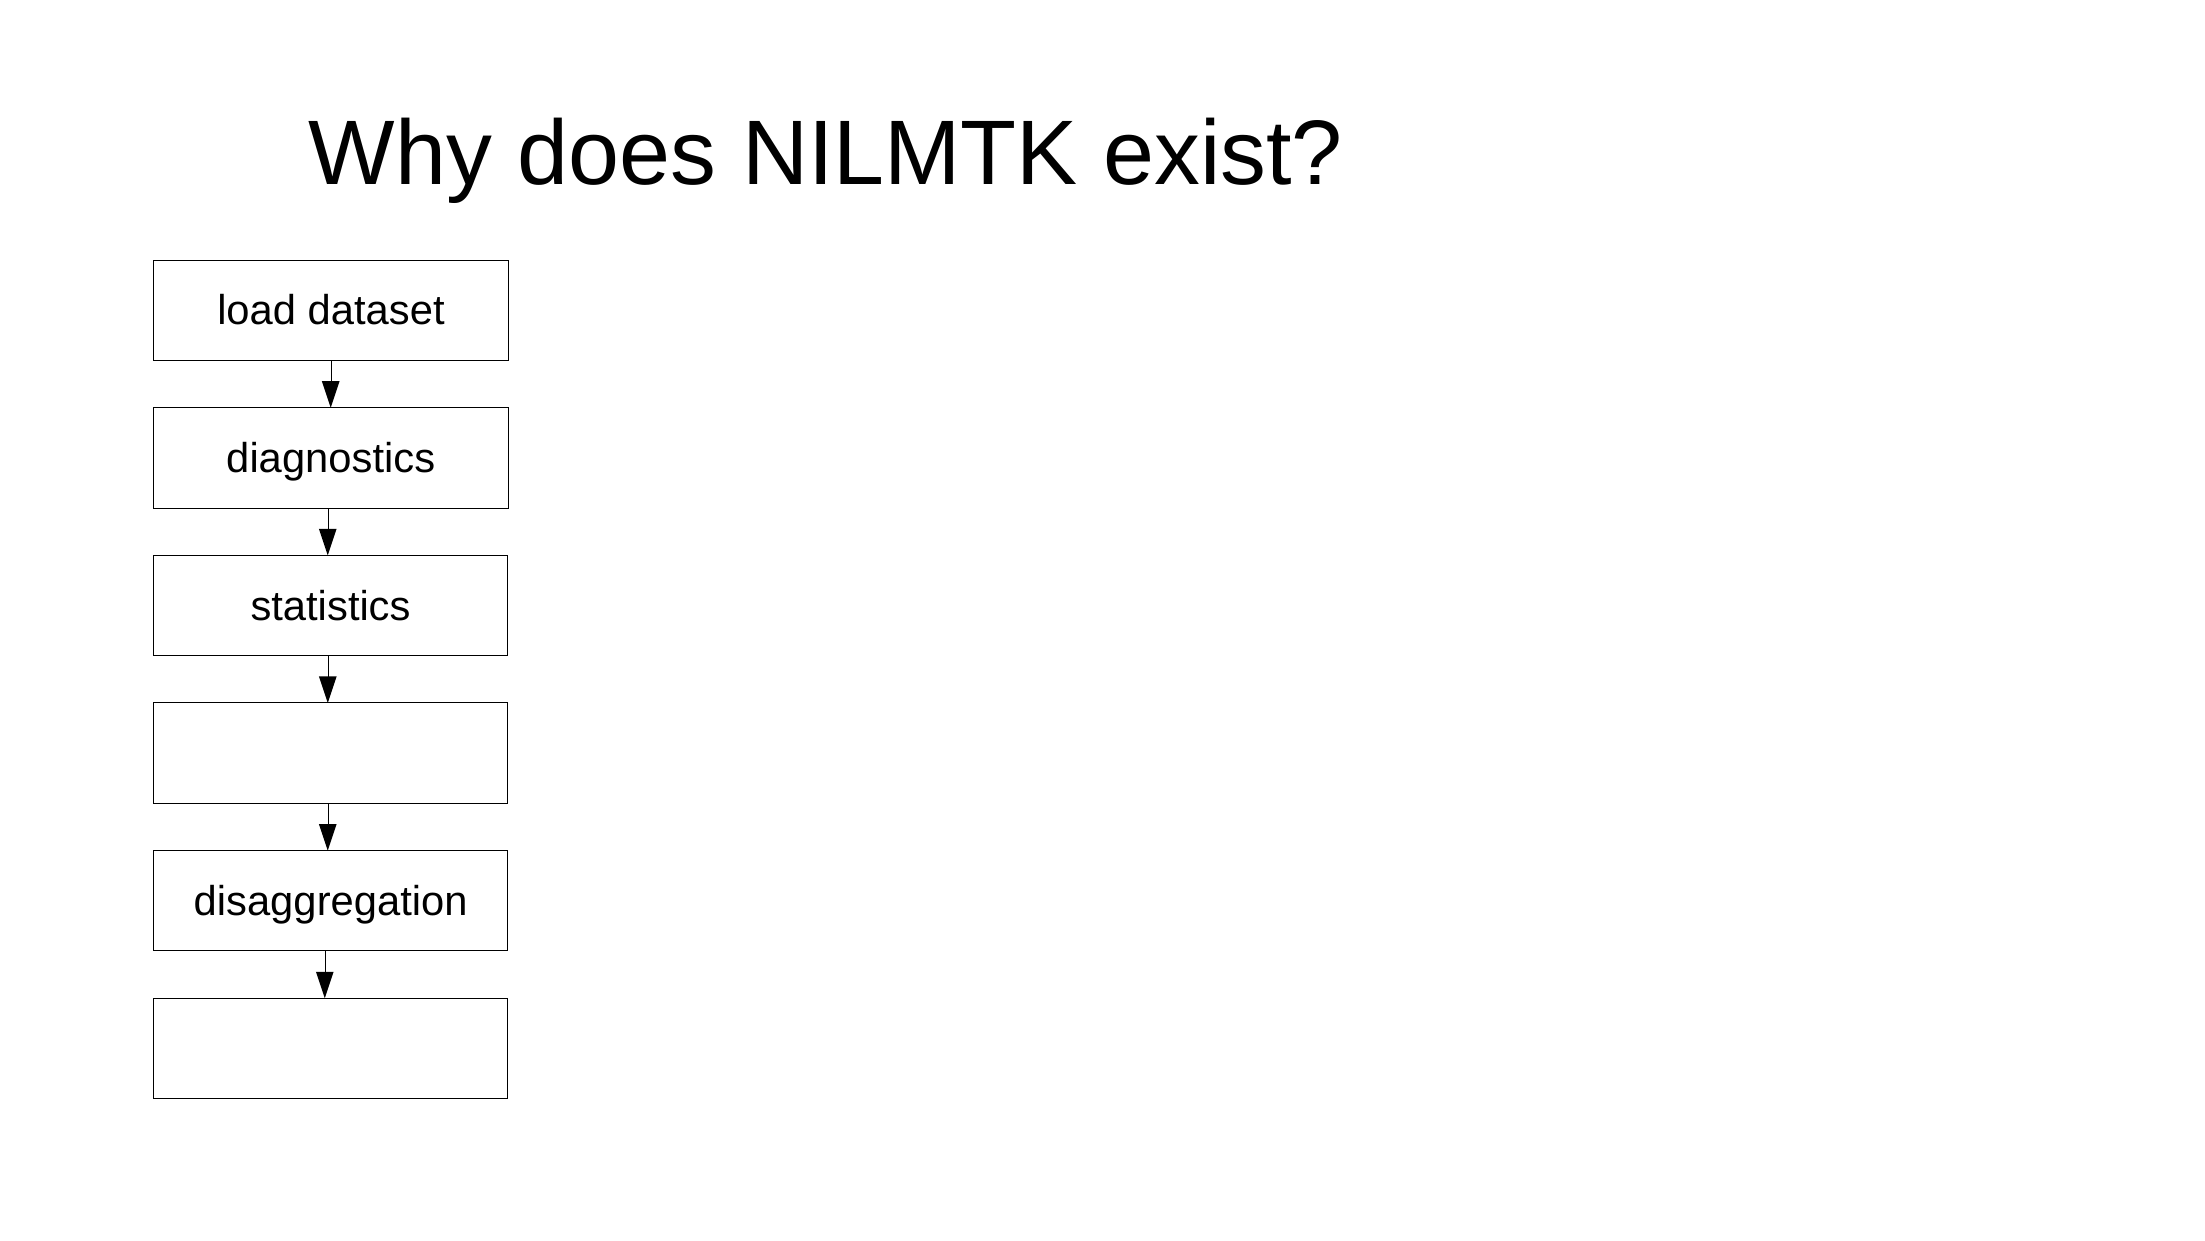

# Why does NILMTK exist?
load dataset
diagnostics
statistics
disaggregation